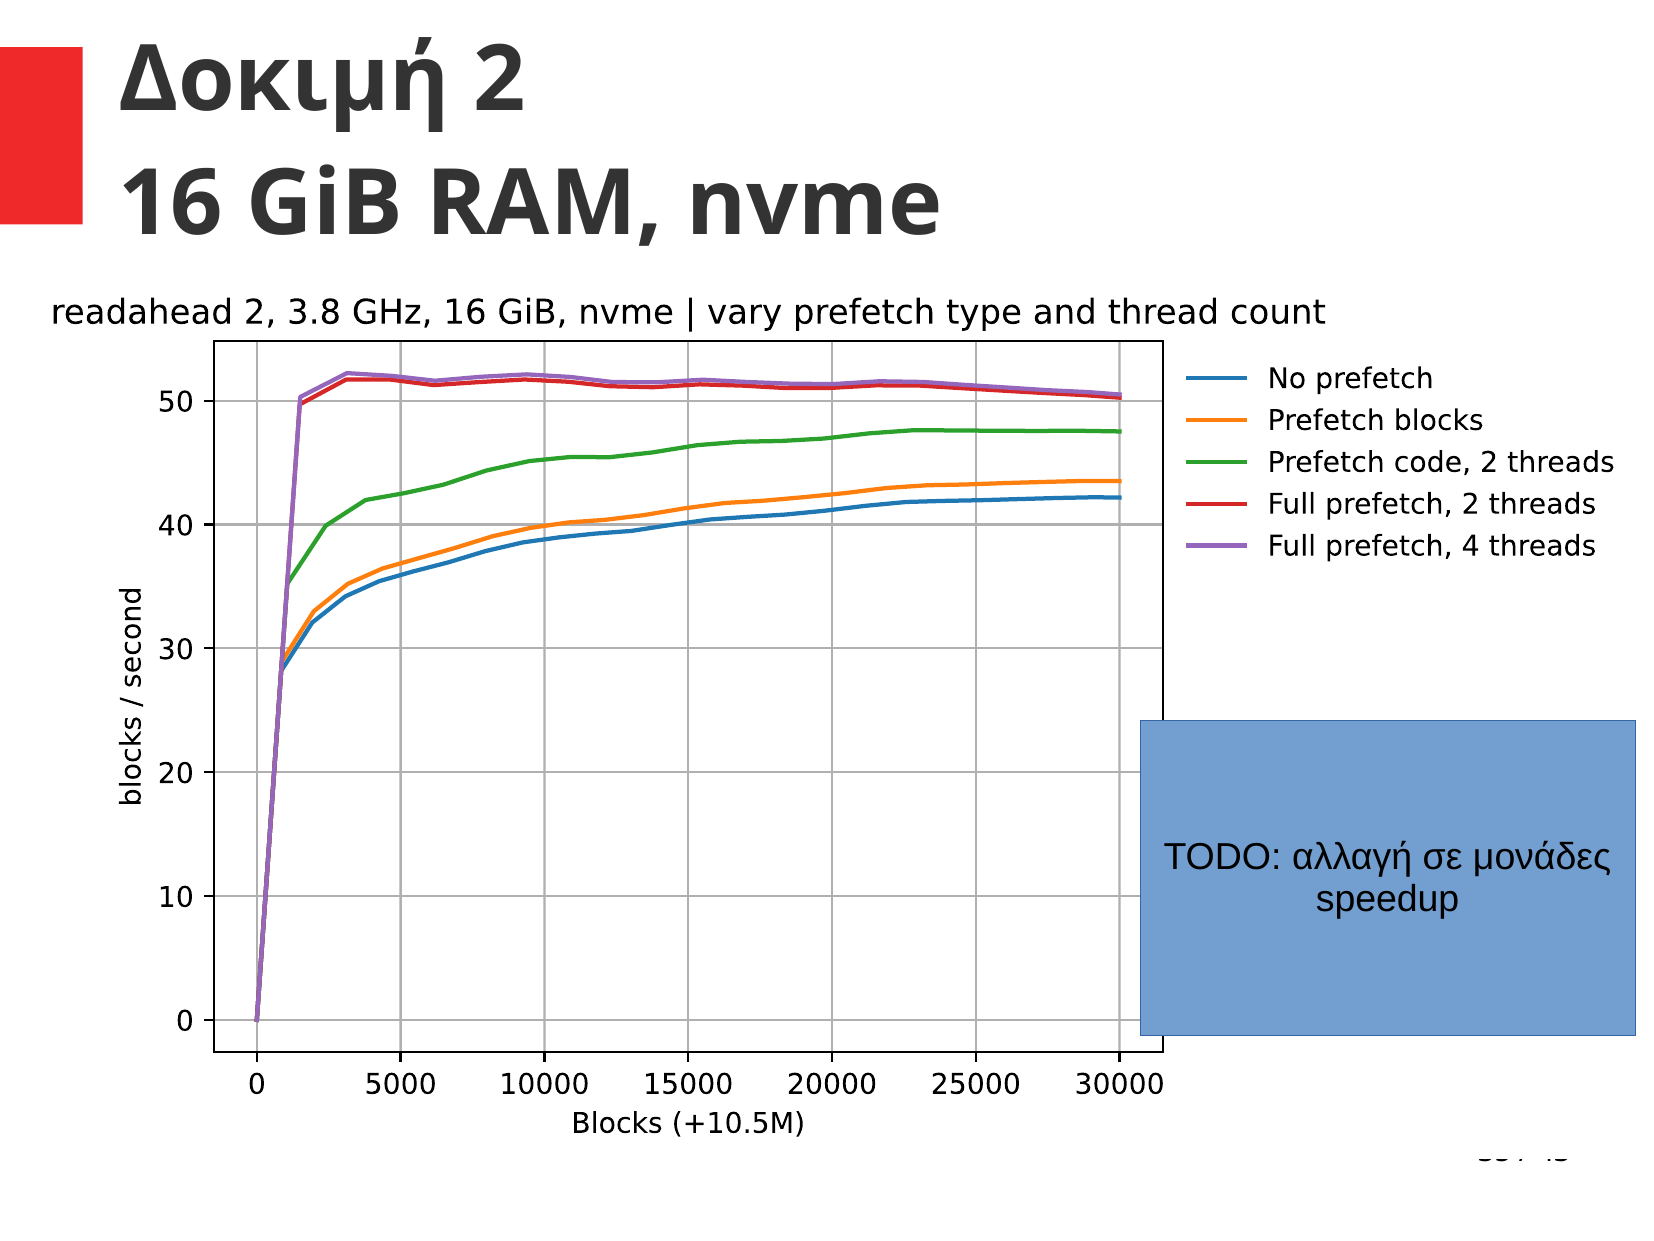

# Δοκιμή 2 16 GiB RAM, nvme
TODO: αλλαγή σε μονάδες speedup
35